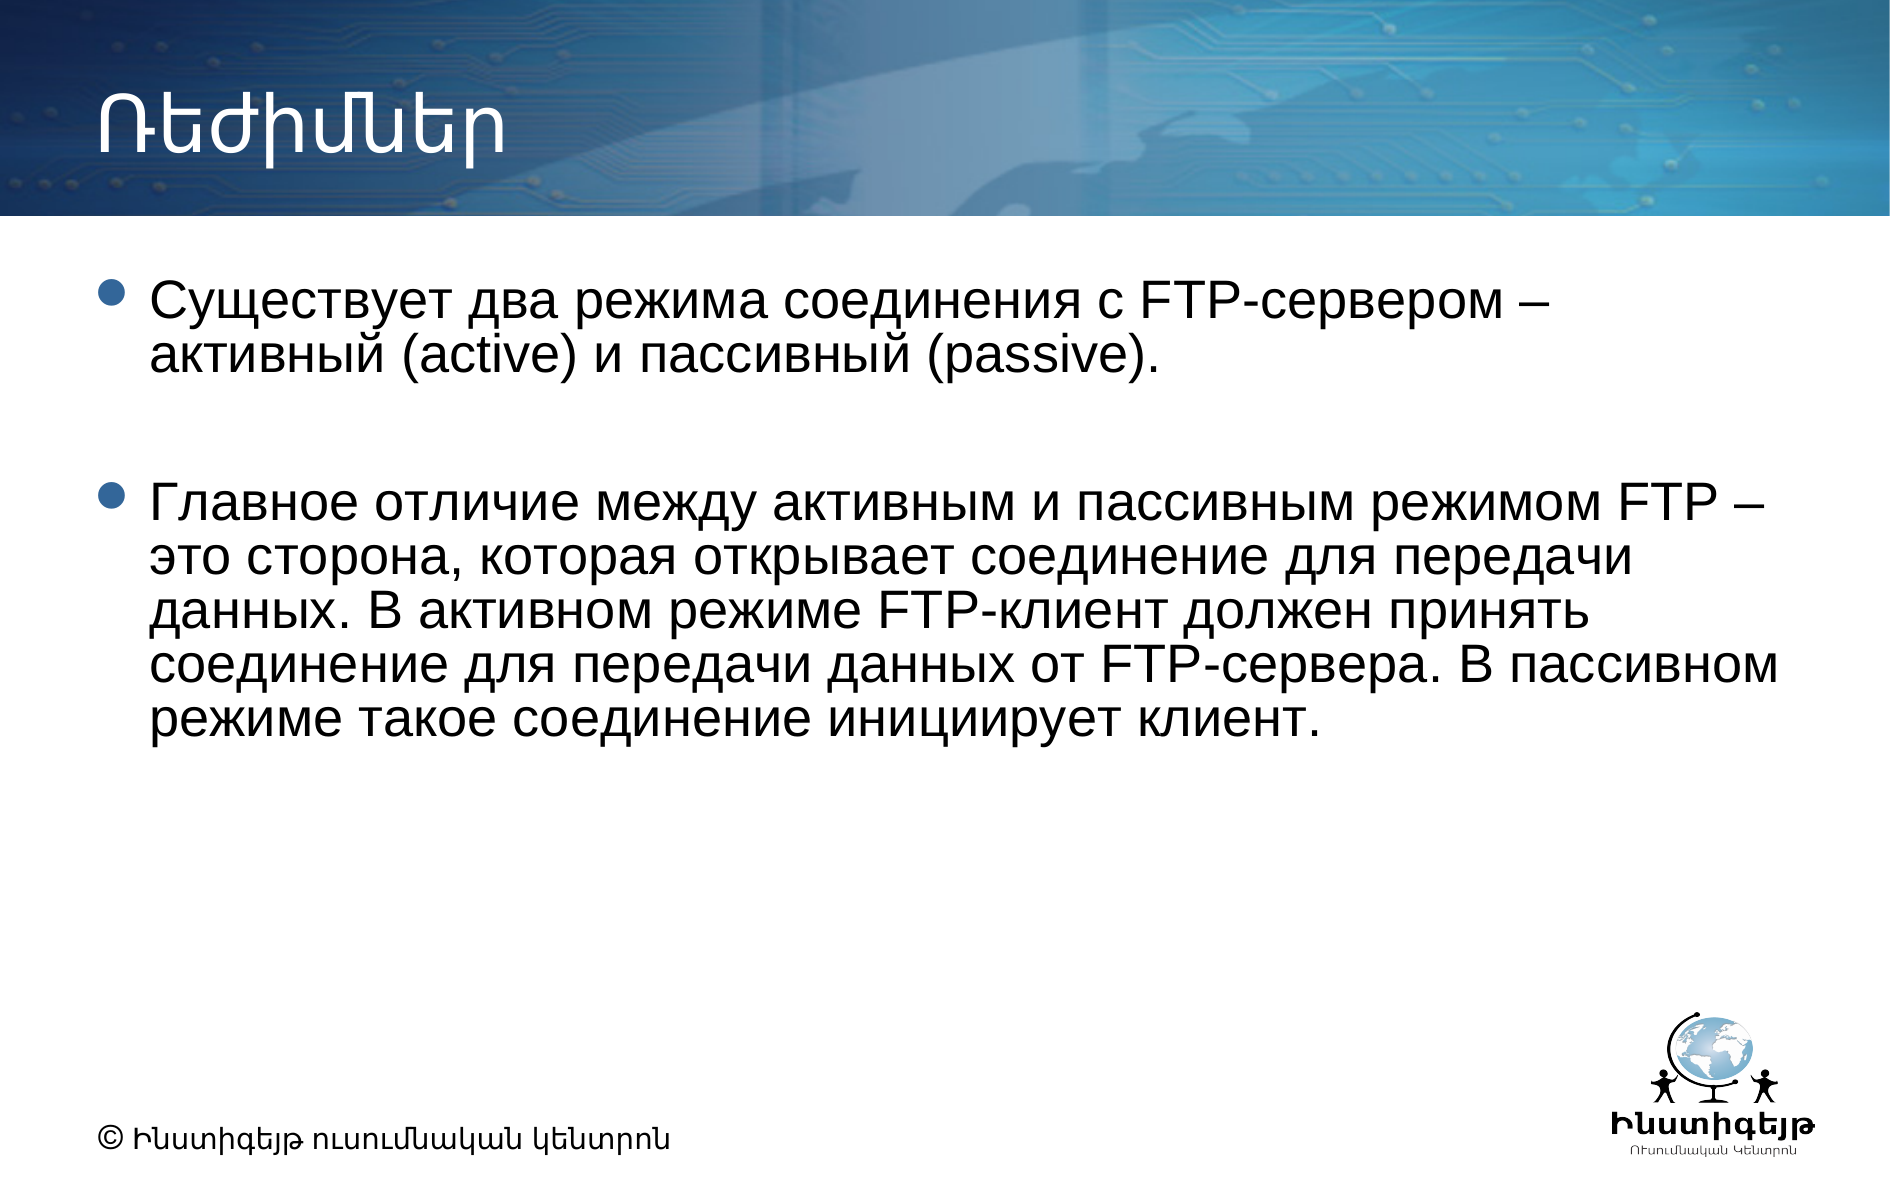

# Ռեժիմներ
Существует два режима соединения с FTP-сервером – активный (active) и пассивный (passive).
Главное отличие между активным и пассивным режимом FTP – это сторона, которая открывает соединение для передачи данных. В активном режиме FTP-клиент должен принять соединение для передачи данных от FTP-сервера. В пассивном режиме такое соединение инициирует клиент.